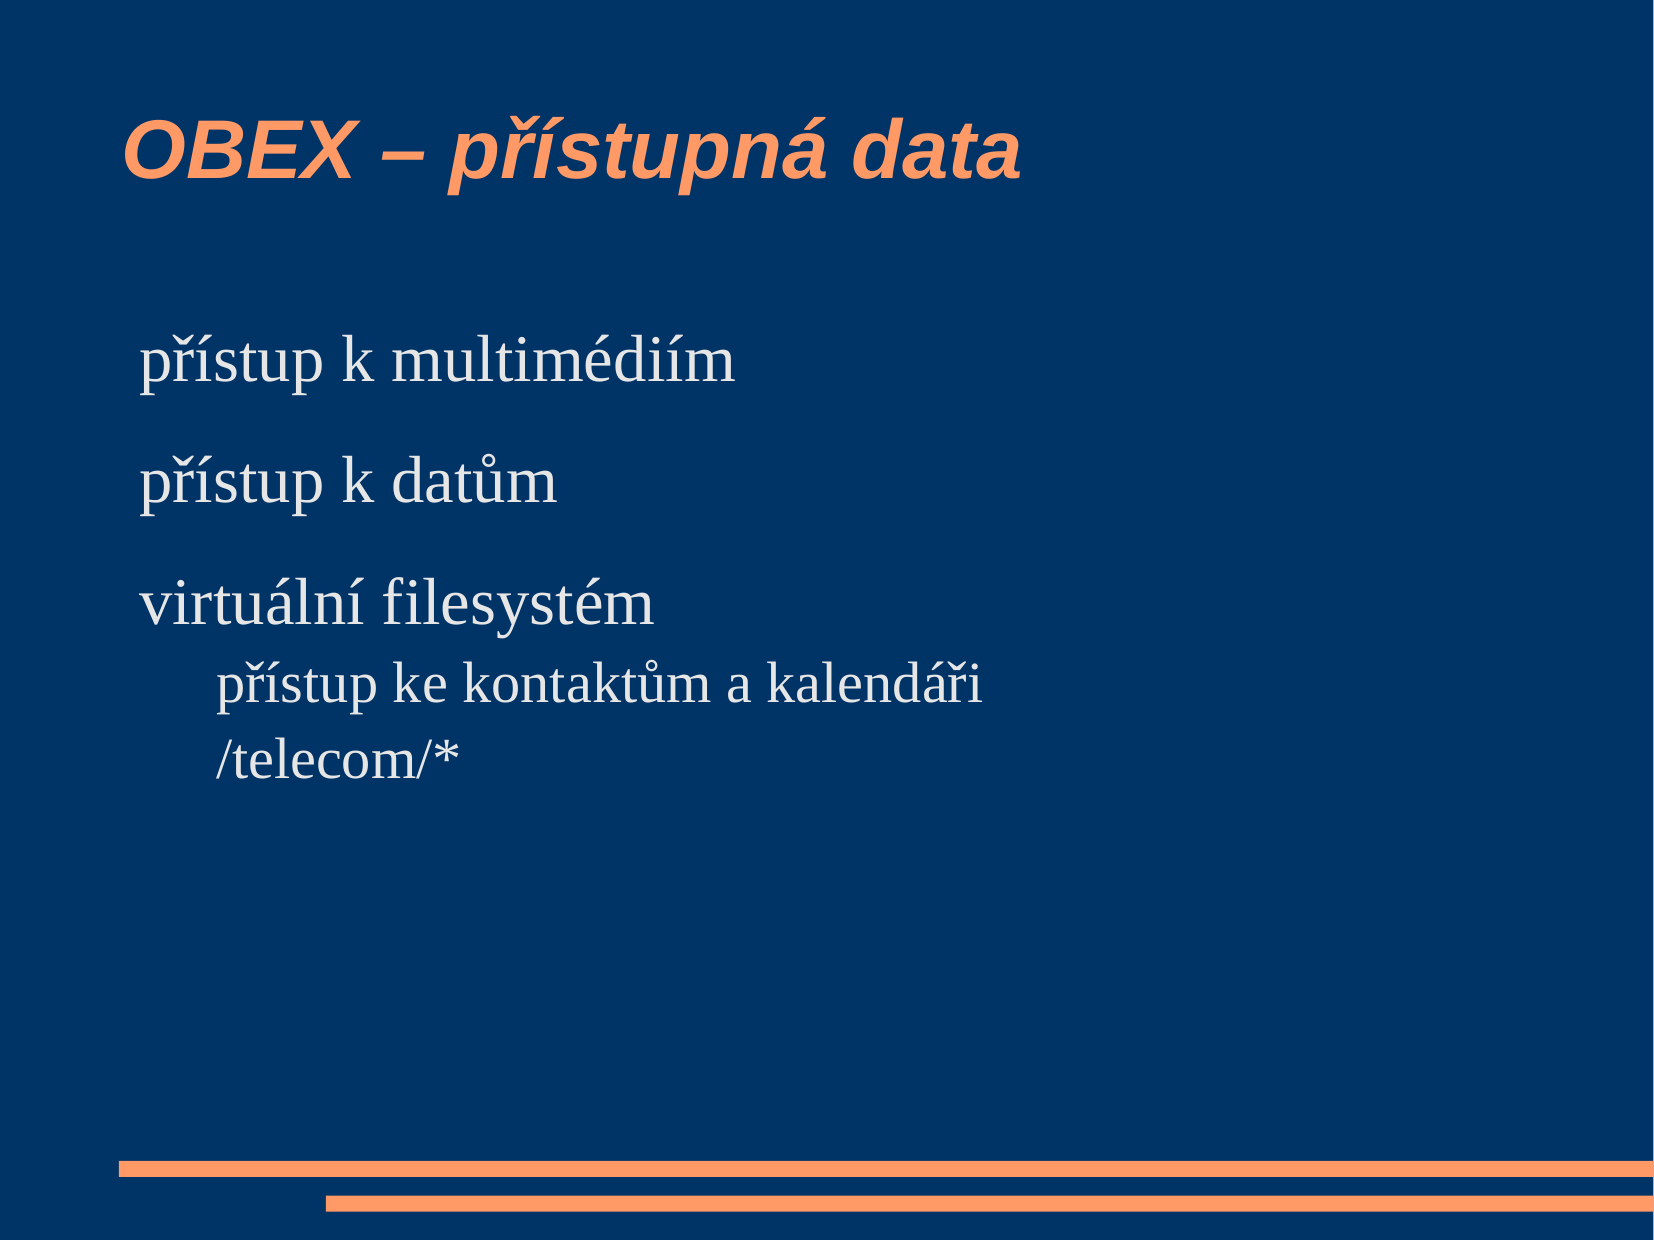

# OBEX – přístupná data
přístup k multimédiím
přístup k datům
virtuální filesystém
přístup ke kontaktům a kalendáři
/telecom/*